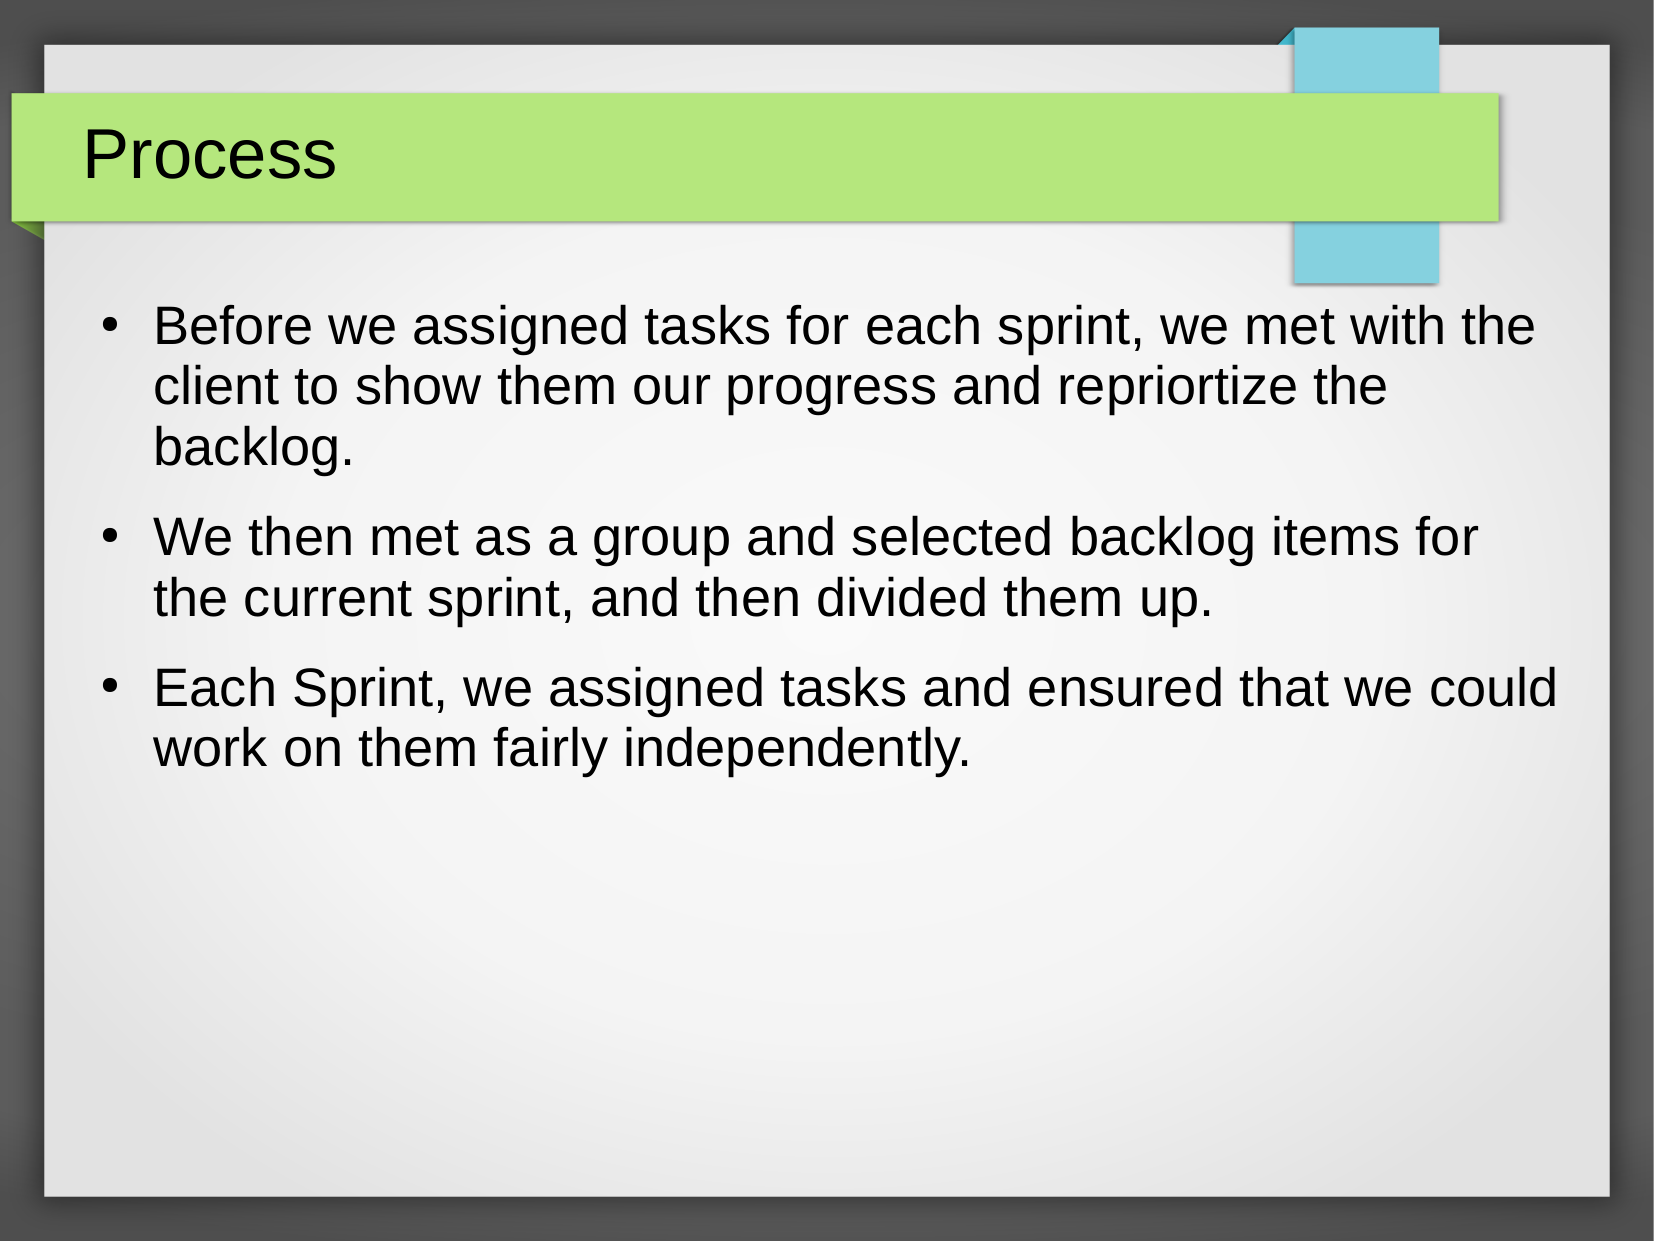

# Process
Before we assigned tasks for each sprint, we met with the client to show them our progress and repriortize the backlog.
We then met as a group and selected backlog items for the current sprint, and then divided them up.
Each Sprint, we assigned tasks and ensured that we could work on them fairly independently.